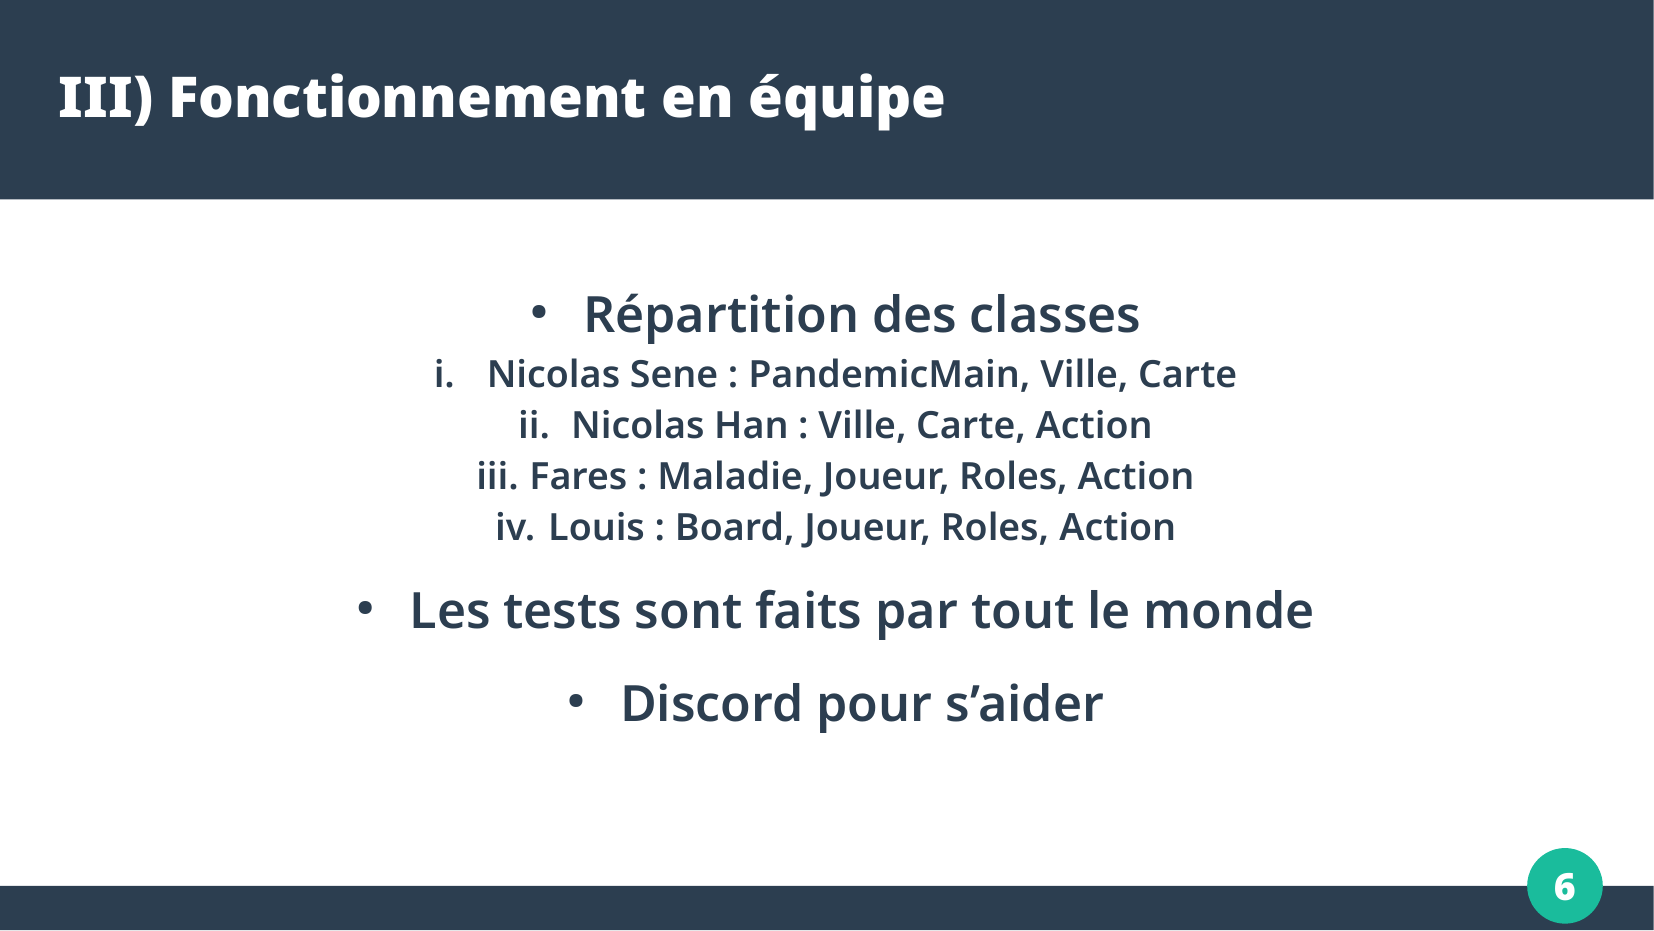

# III) Fonctionnement en équipe
Répartition des classes
Nicolas Sene : PandemicMain, Ville, Carte
Nicolas Han : Ville, Carte, Action
Fares : Maladie, Joueur, Roles, Action
Louis : Board, Joueur, Roles, Action
Les tests sont faits par tout le monde
Discord pour s’aider